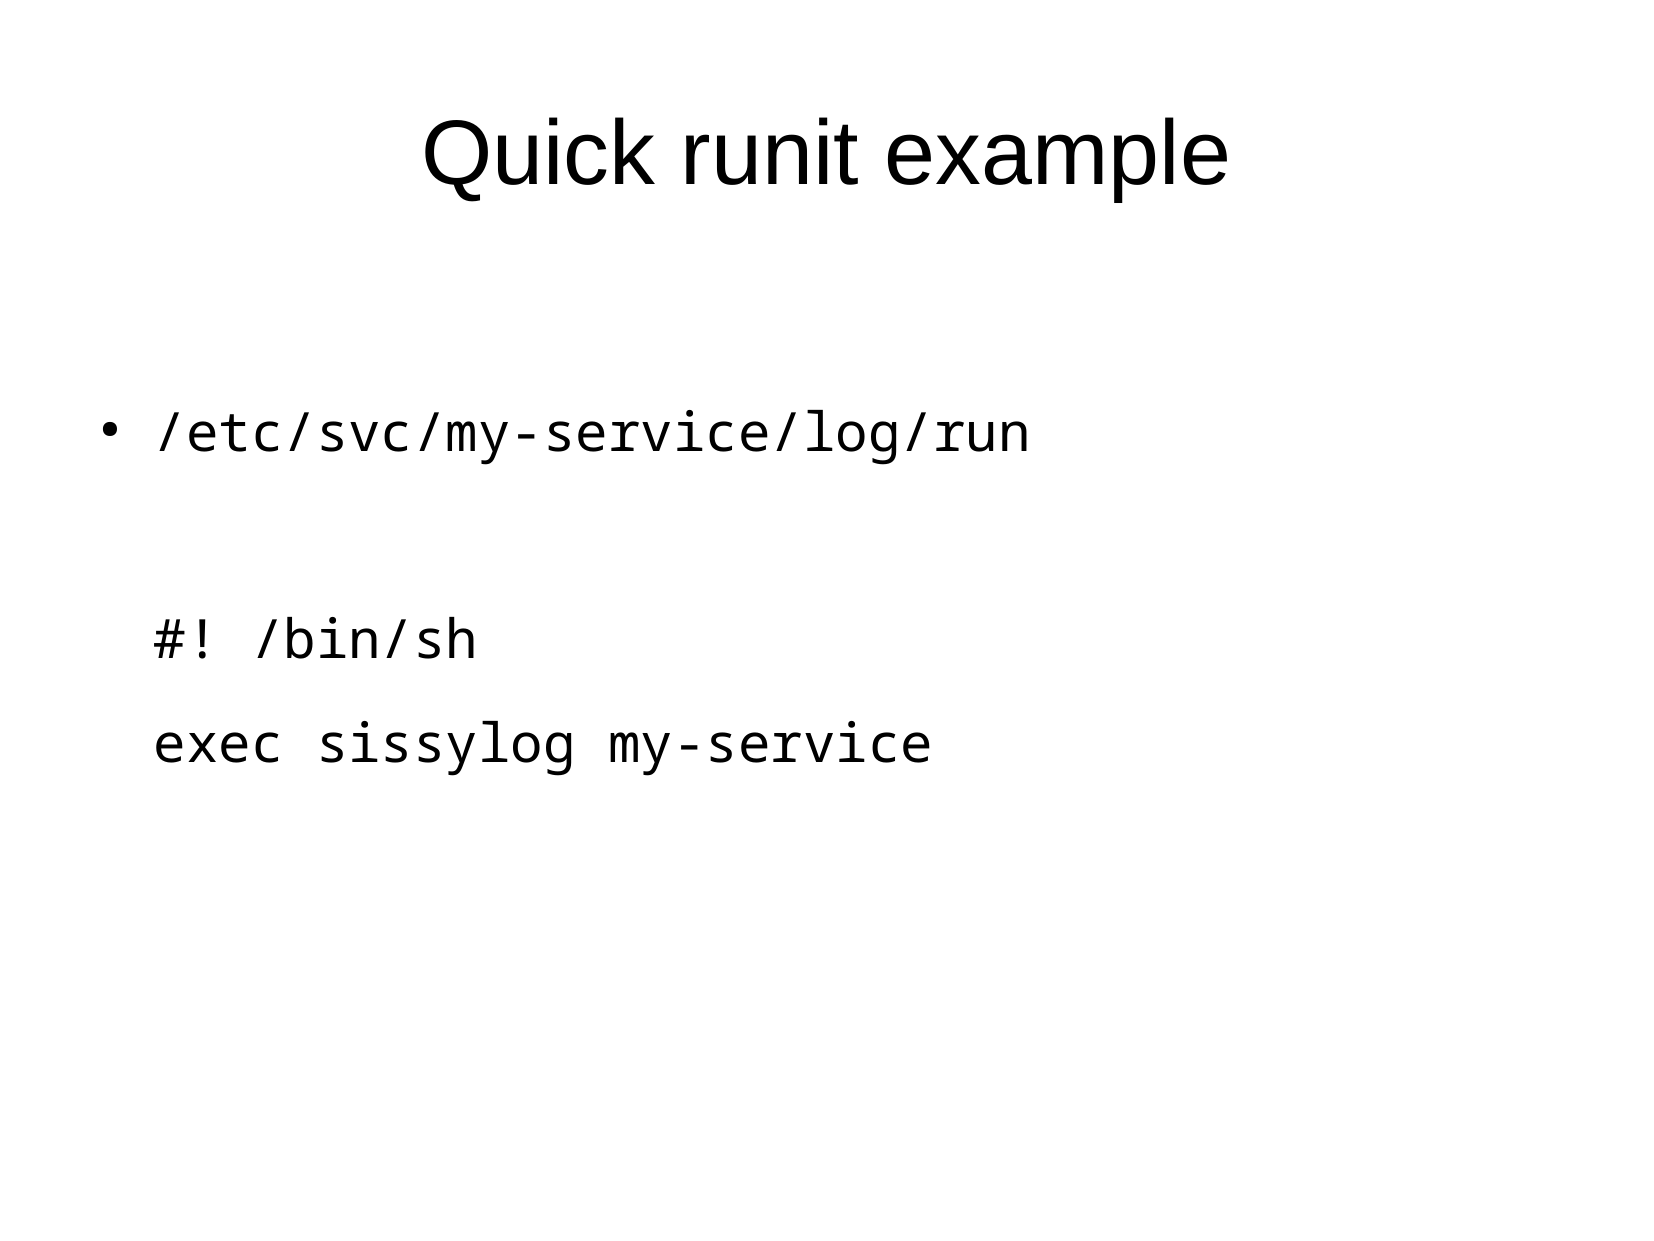

# Quick runit example
/etc/svc/my-service/log/run
#! /bin/sh
exec sissylog my-service